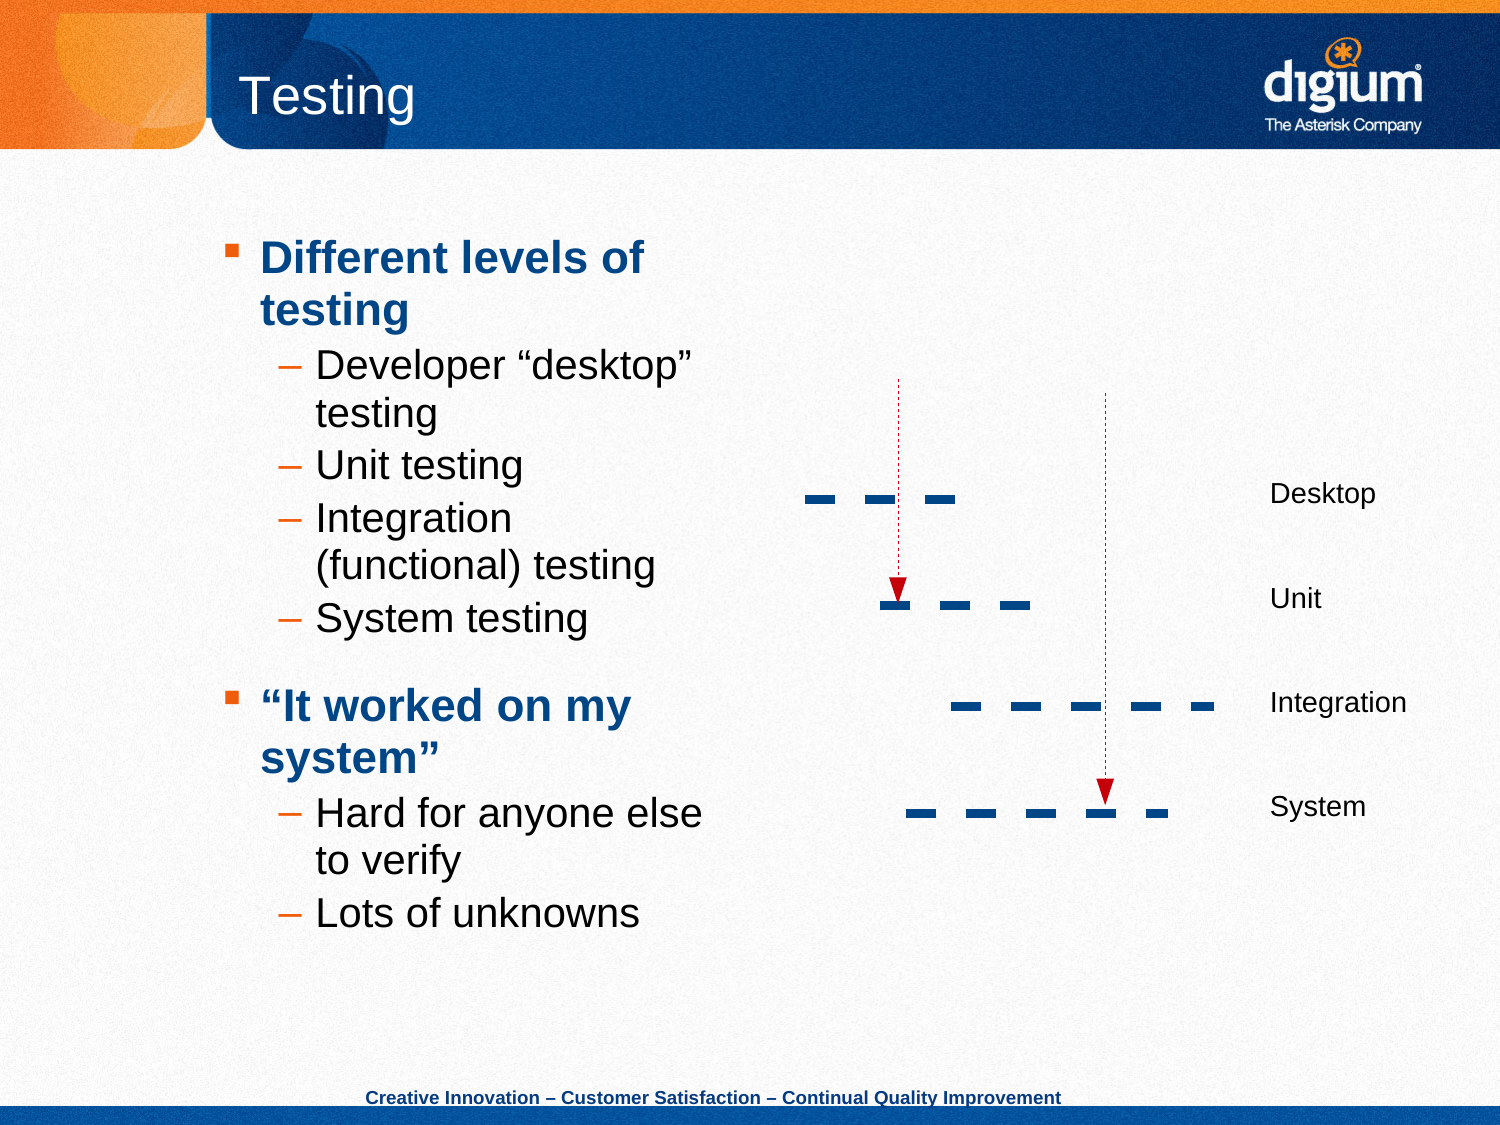

# Testing
Different levels of testing
Developer “desktop” testing
Unit testing
Integration (functional) testing
System testing
“It worked on my system”
Hard for anyone else to verify
Lots of unknowns
Desktop
Unit
Integration
System